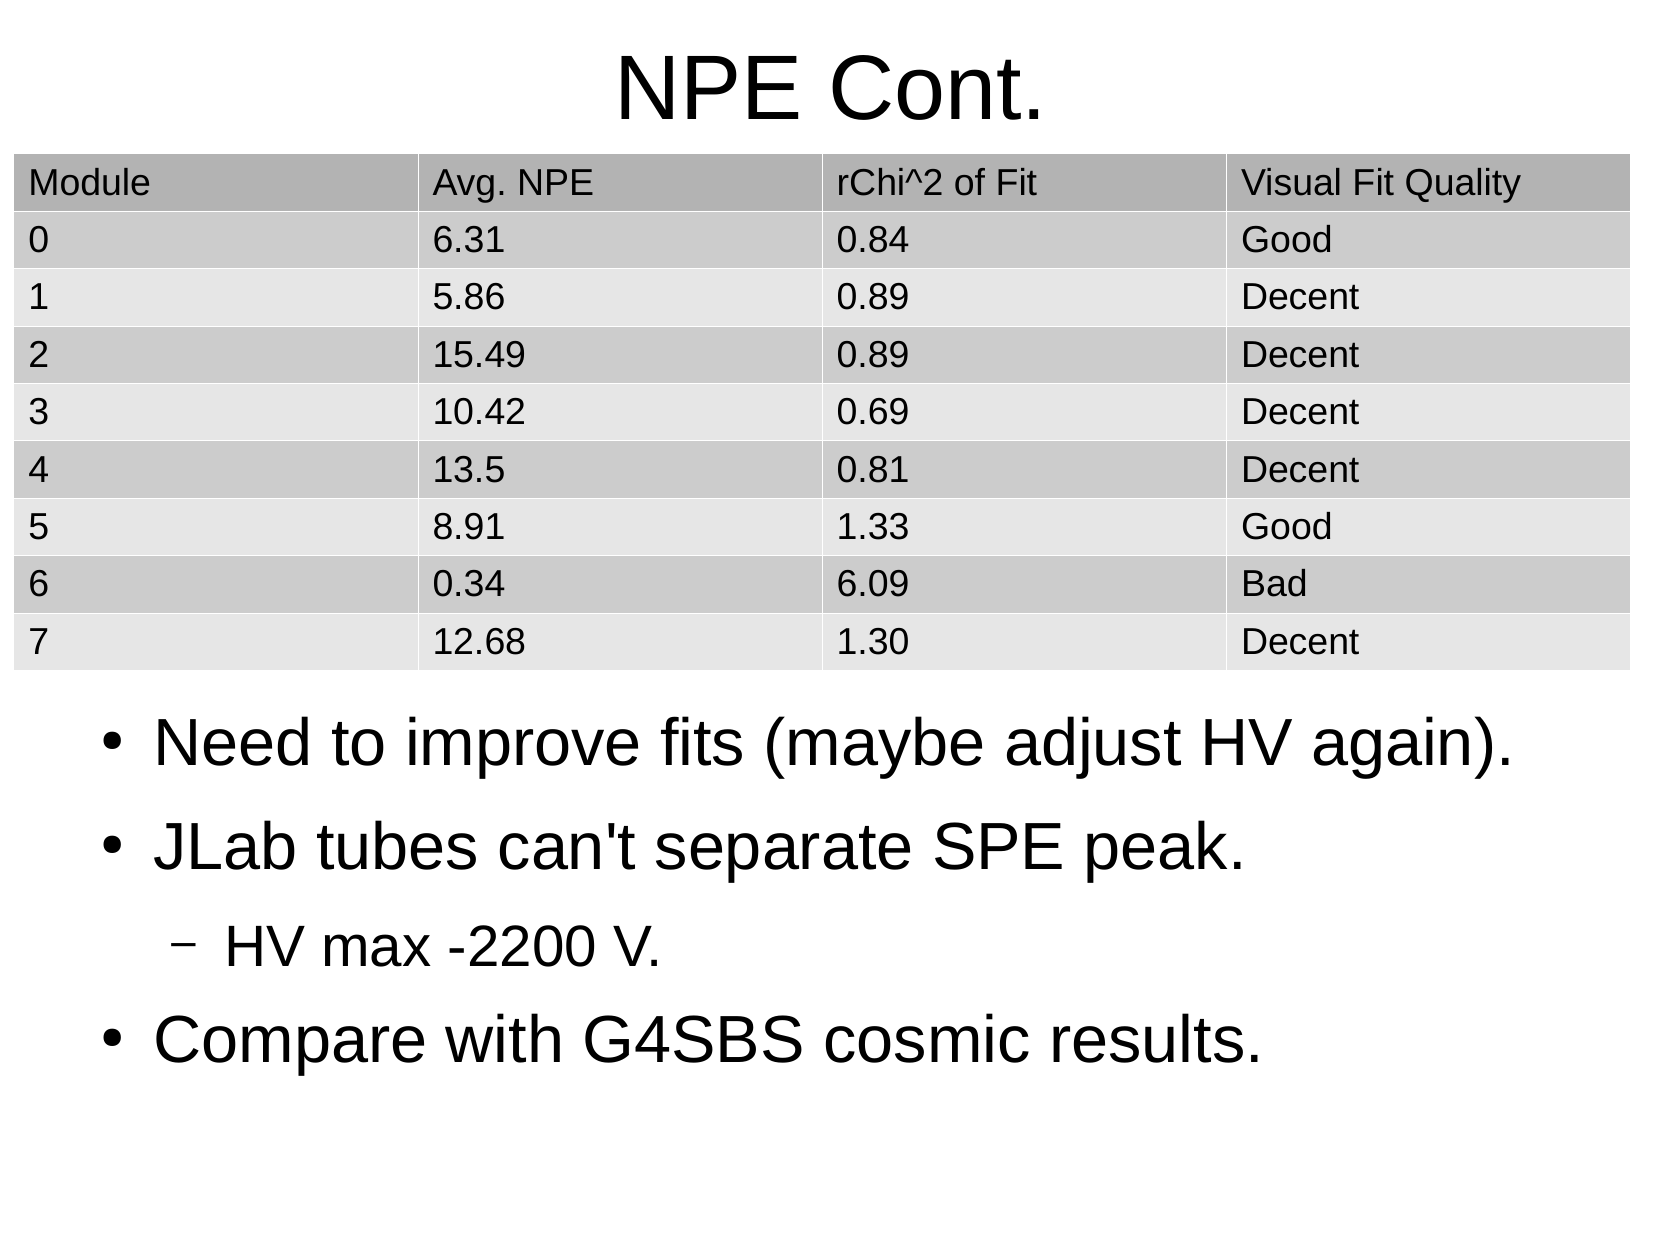

# NPE Cont.
| Module | Avg. NPE | rChi^2 of Fit | Visual Fit Quality |
| --- | --- | --- | --- |
| 0 | 6.31 | 0.84 | Good |
| 1 | 5.86 | 0.89 | Decent |
| 2 | 15.49 | 0.89 | Decent |
| 3 | 10.42 | 0.69 | Decent |
| 4 | 13.5 | 0.81 | Decent |
| 5 | 8.91 | 1.33 | Good |
| 6 | 0.34 | 6.09 | Bad |
| 7 | 12.68 | 1.30 | Decent |
Need to improve fits (maybe adjust HV again).
JLab tubes can't separate SPE peak.
HV max -2200 V.
Compare with G4SBS cosmic results.